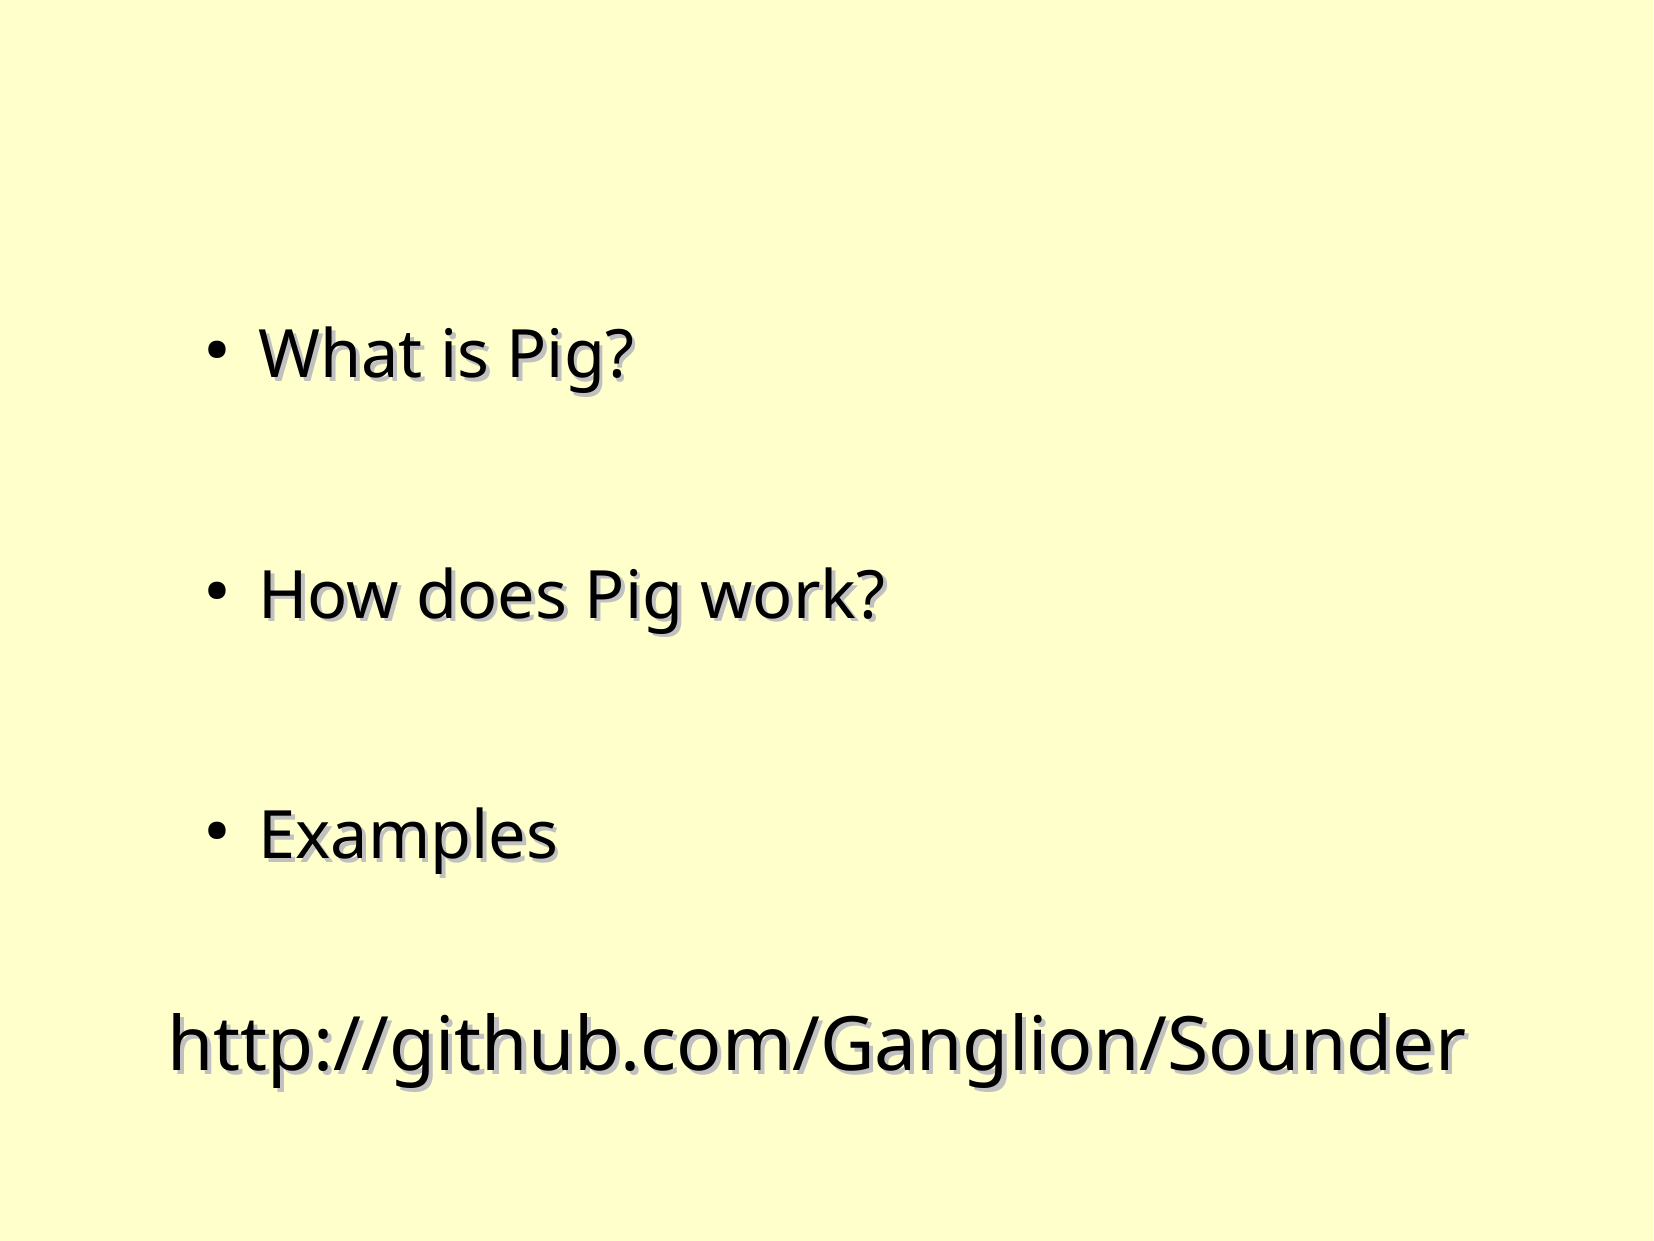

# What is Pig?
How does Pig work?
Examples
http://github.com/Ganglion/Sounder